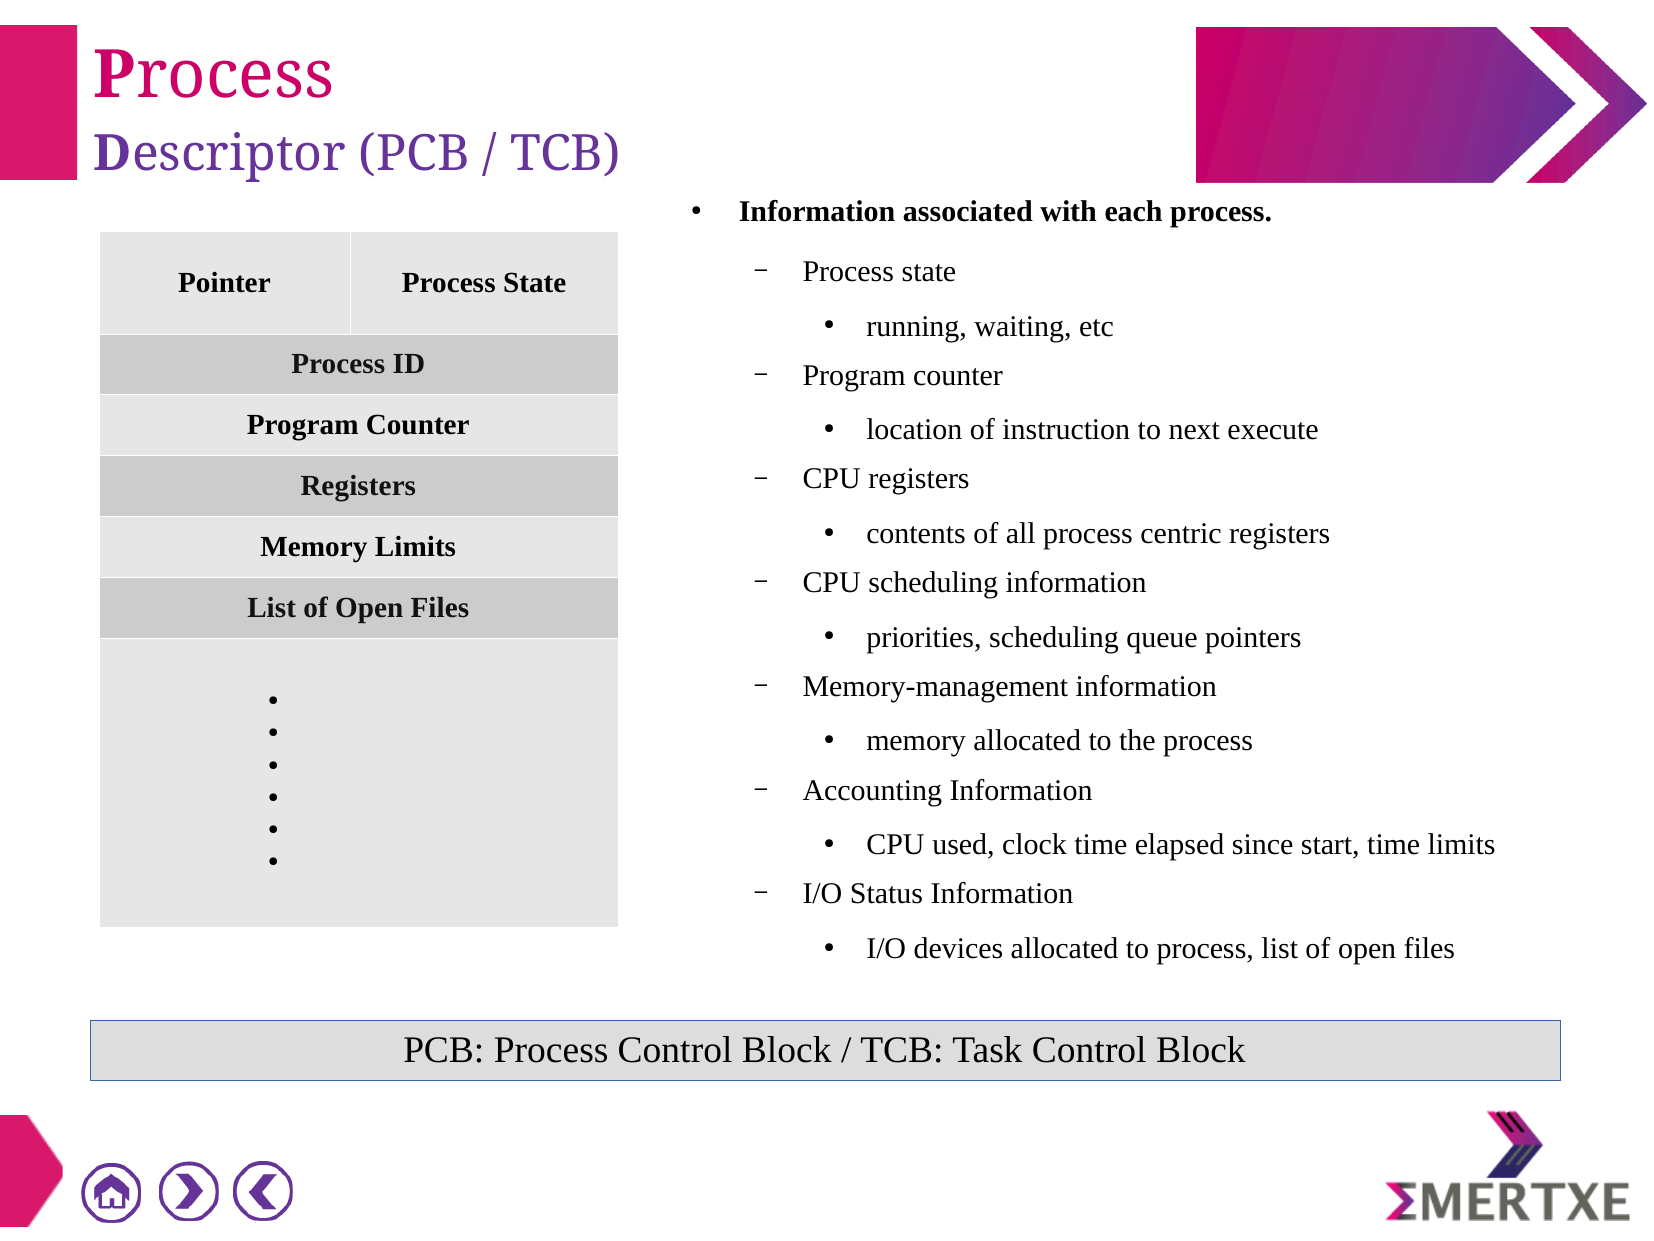

# Process Descriptor (PCB / TCB)
Information associated with each process.
Process state
running, waiting, etc
Program counter
location of instruction to next execute
CPU registers
contents of all process centric registers
CPU scheduling information
priorities, scheduling queue pointers
Memory-management information
memory allocated to the process
Accounting Information
CPU used, clock time elapsed since start, time limits
I/O Status Information
I/O devices allocated to process, list of open files
| Pointer | Process State |
| --- | --- |
| Process ID | |
| Program Counter | |
| Registers | |
| Memory Limits | |
| List of Open Files | |
| | |
PCB: Process Control Block / TCB: Task Control Block